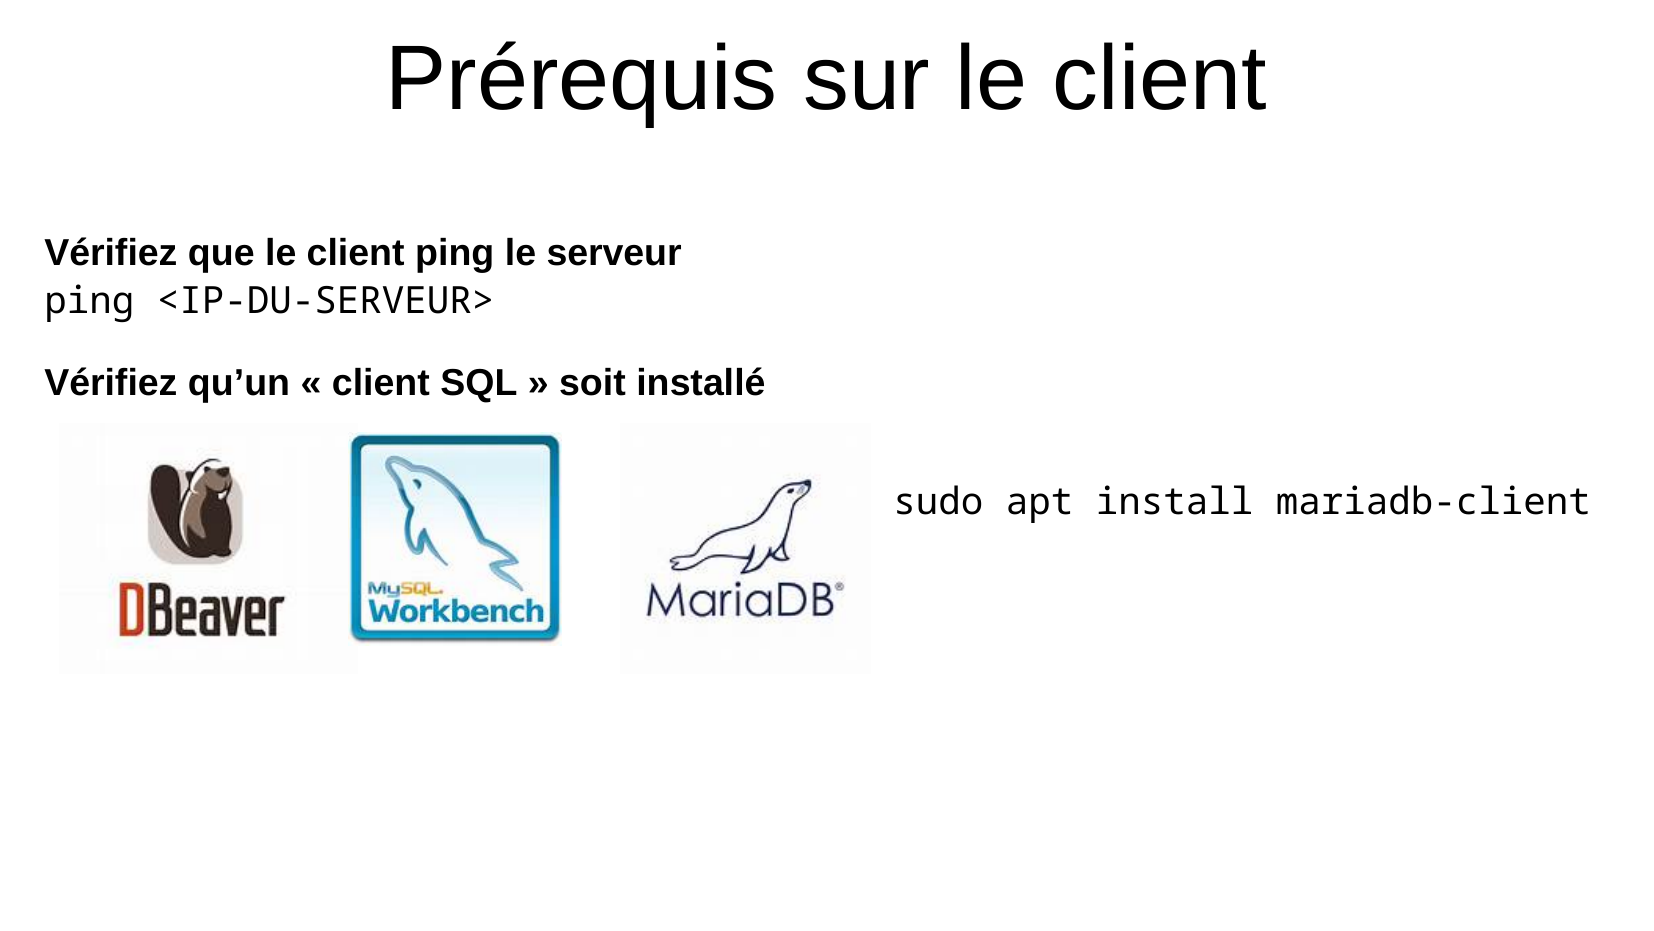

# Prérequis sur le client
Vérifiez que le client ping le serveur
ping <IP-DU-SERVEUR>
Vérifiez qu’un « client SQL » soit installé
sudo apt install mariadb-client